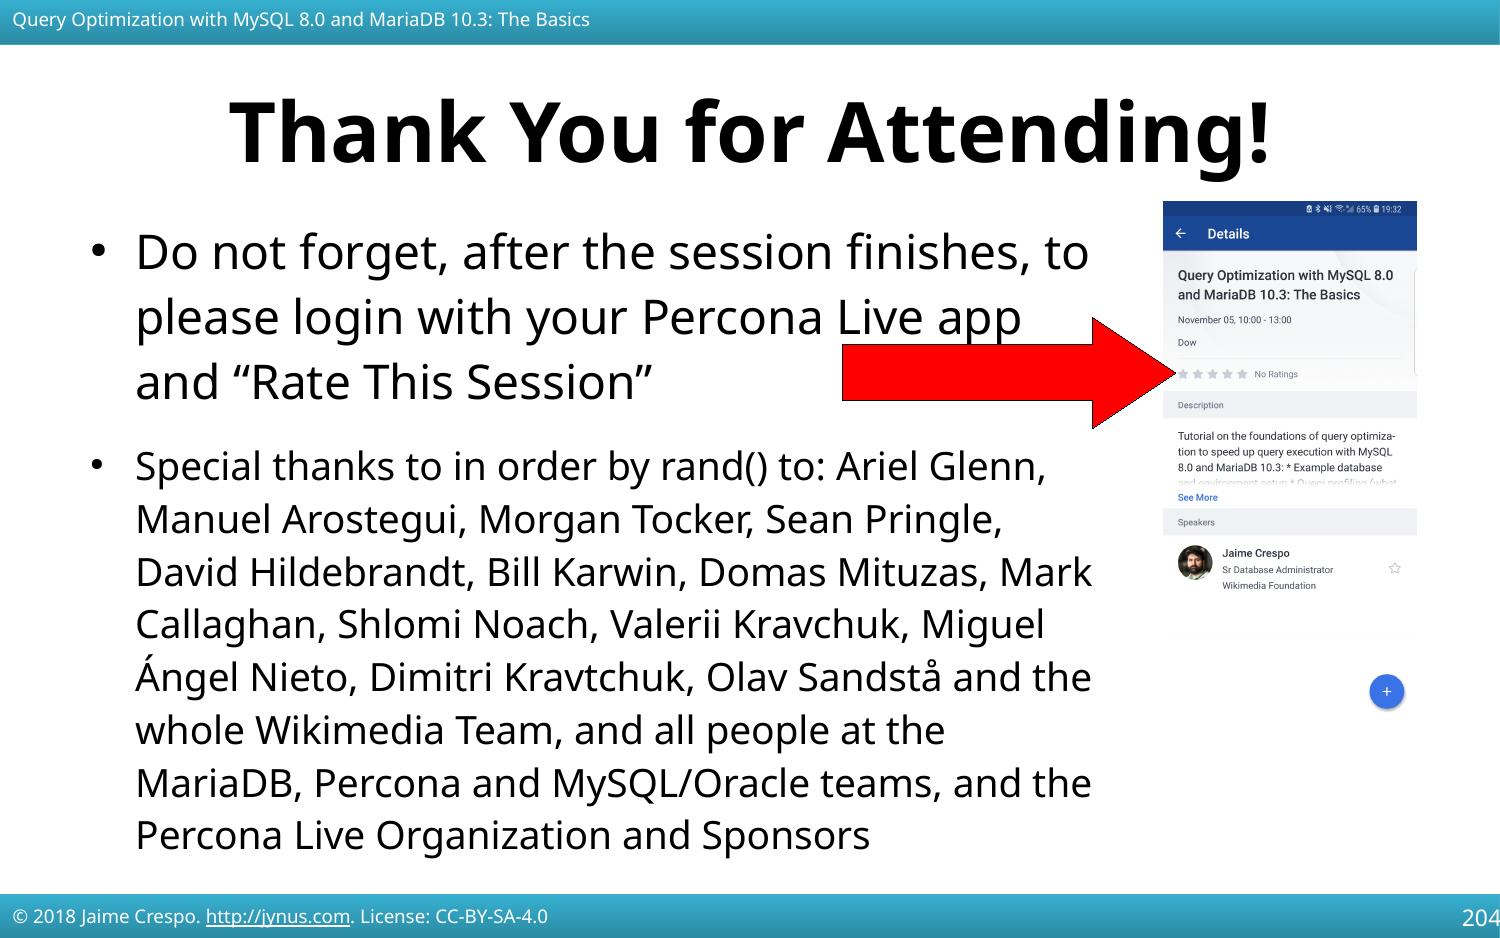

# Thank You for Attending!
Do not forget, after the session finishes, to please login with your Percona Live app and “Rate This Session”
Special thanks to in order by rand() to: Ariel Glenn, Manuel Arostegui, Morgan Tocker, Sean Pringle, David Hildebrandt, Bill Karwin, Domas Mituzas, Mark Callaghan, Shlomi Noach, Valerii Kravchuk, Miguel Ángel Nieto, Dimitri Kravtchuk, Olav Sandstå and the whole Wikimedia Team, and all people at the MariaDB, Percona and MySQL/Oracle teams, and the Percona Live Organization and Sponsors